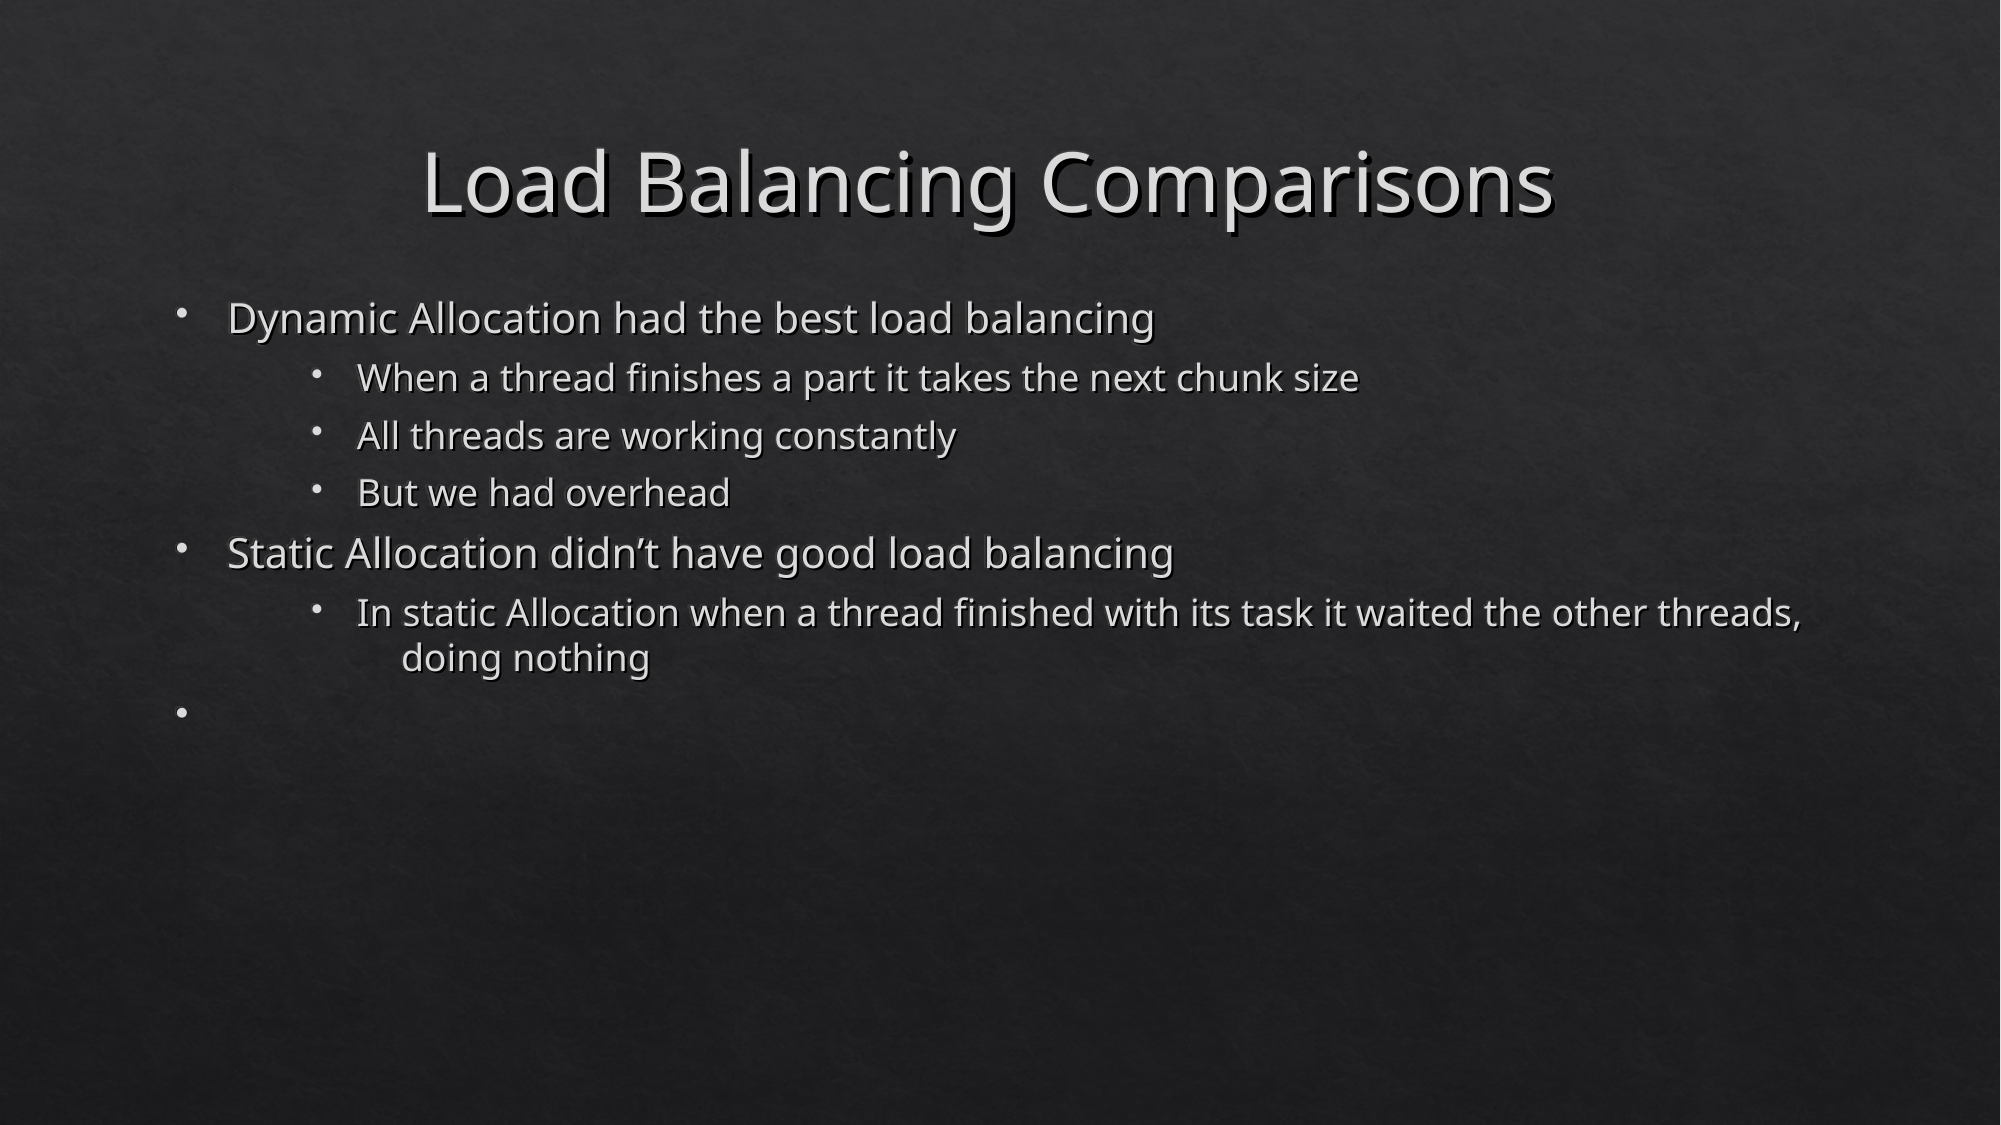

# Load Balancing Comparisons
Dynamic Allocation had the best load balancing
When a thread finishes a part it takes the next chunk size
All threads are working constantly
But we had overhead
Static Allocation didn’t have good load balancing
In static Allocation when a thread finished with its task it waited the other threads, doing nothing